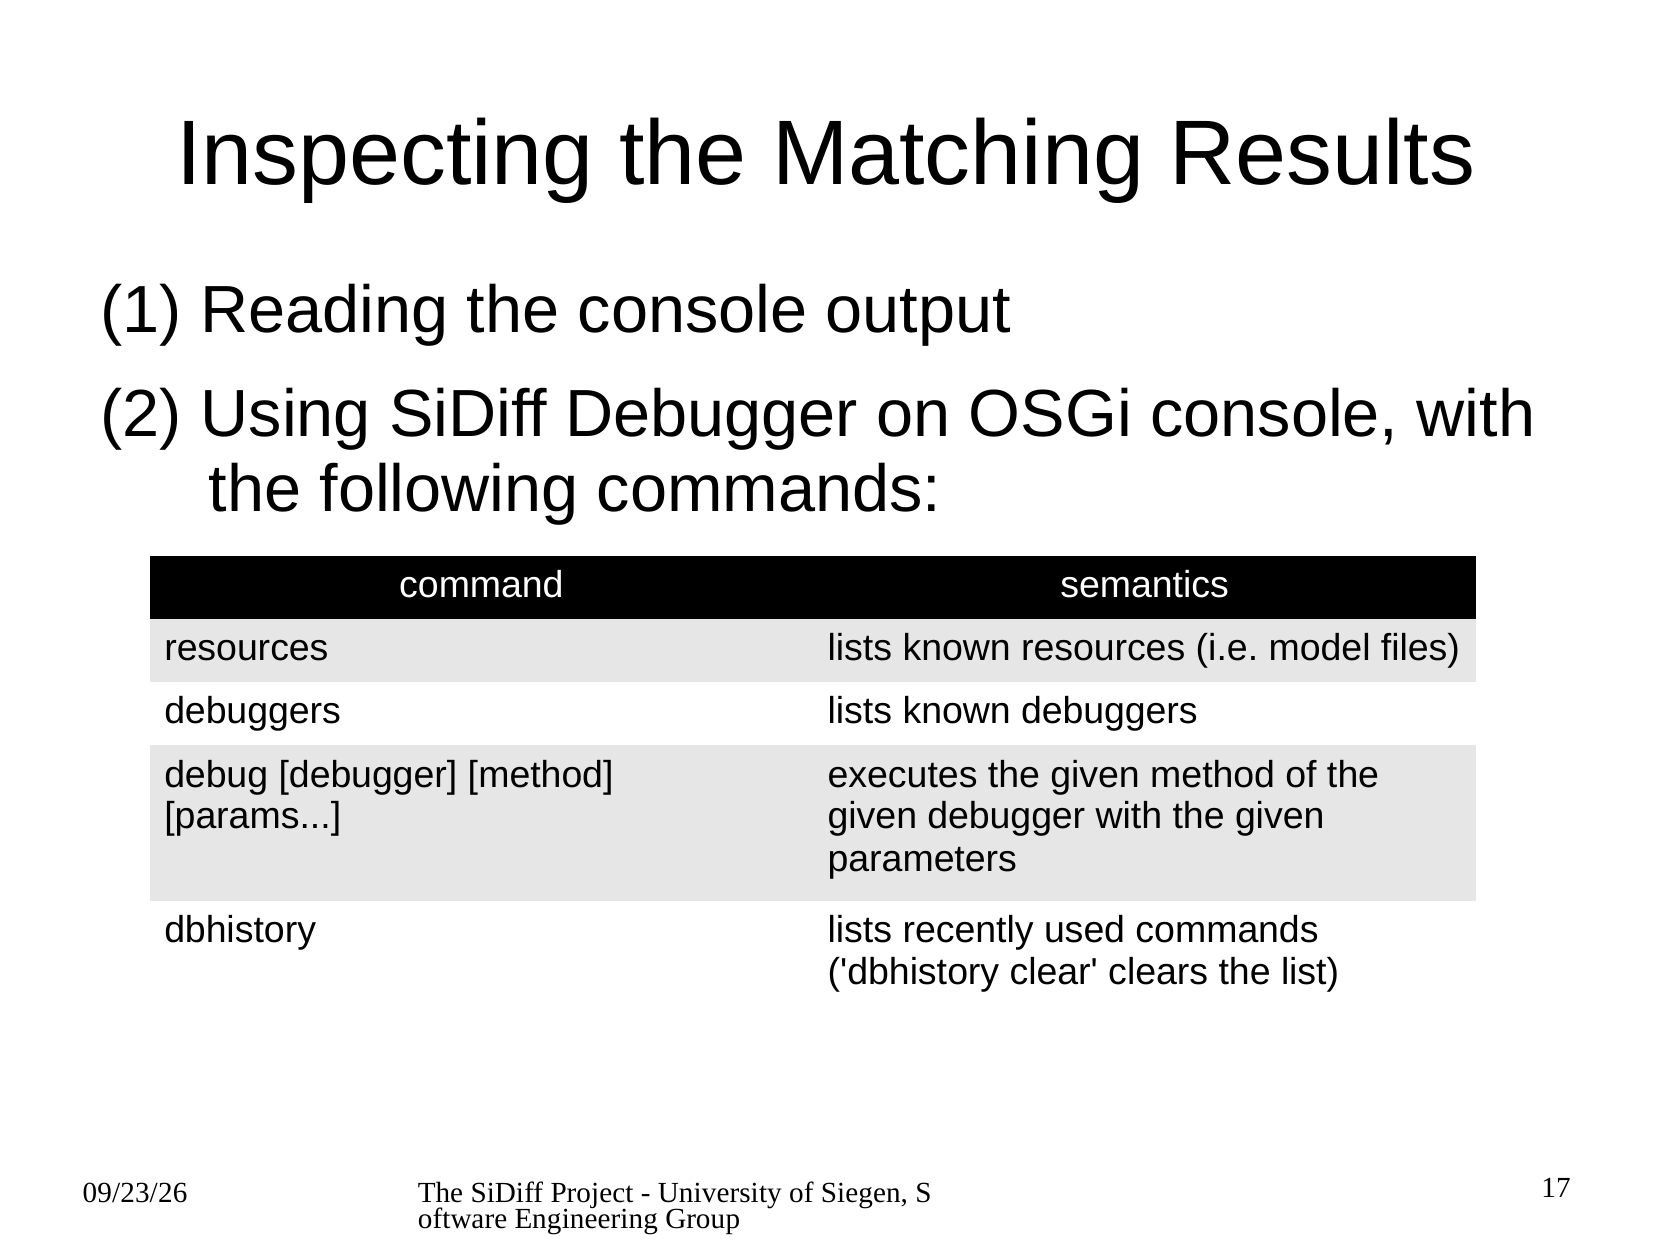

# Inspecting the Matching Results
 Reading the console output
 Using SiDiff Debugger on OSGi console, with the following commands:
| command | semantics |
| --- | --- |
| resources | lists known resources (i.e. model files) |
| debuggers | lists known debuggers |
| debug [debugger] [method] [params...] | executes the given method of the given debugger with the given parameters |
| dbhistory | lists recently used commands ('dbhistory clear' clears the list) |
17
The SiDiff Project - University of Siegen, Software Engineering Group